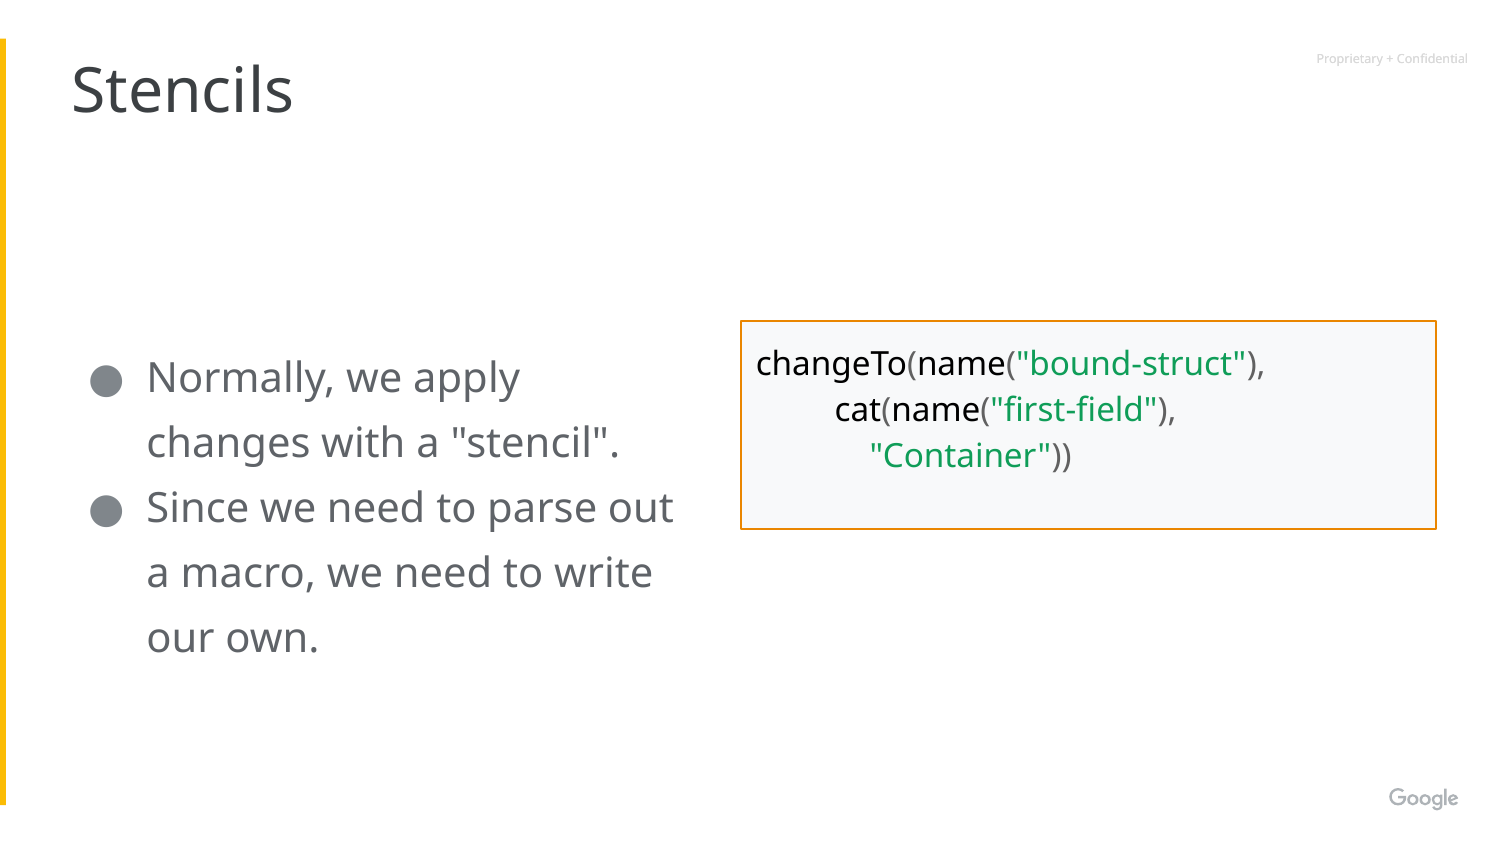

Stencils
# Normally, we apply changes with a "stencil".
Since we need to parse out a macro, we need to write our own.
changeTo(name("bound-struct"),
 cat(name("first-field"),
 "Container"))